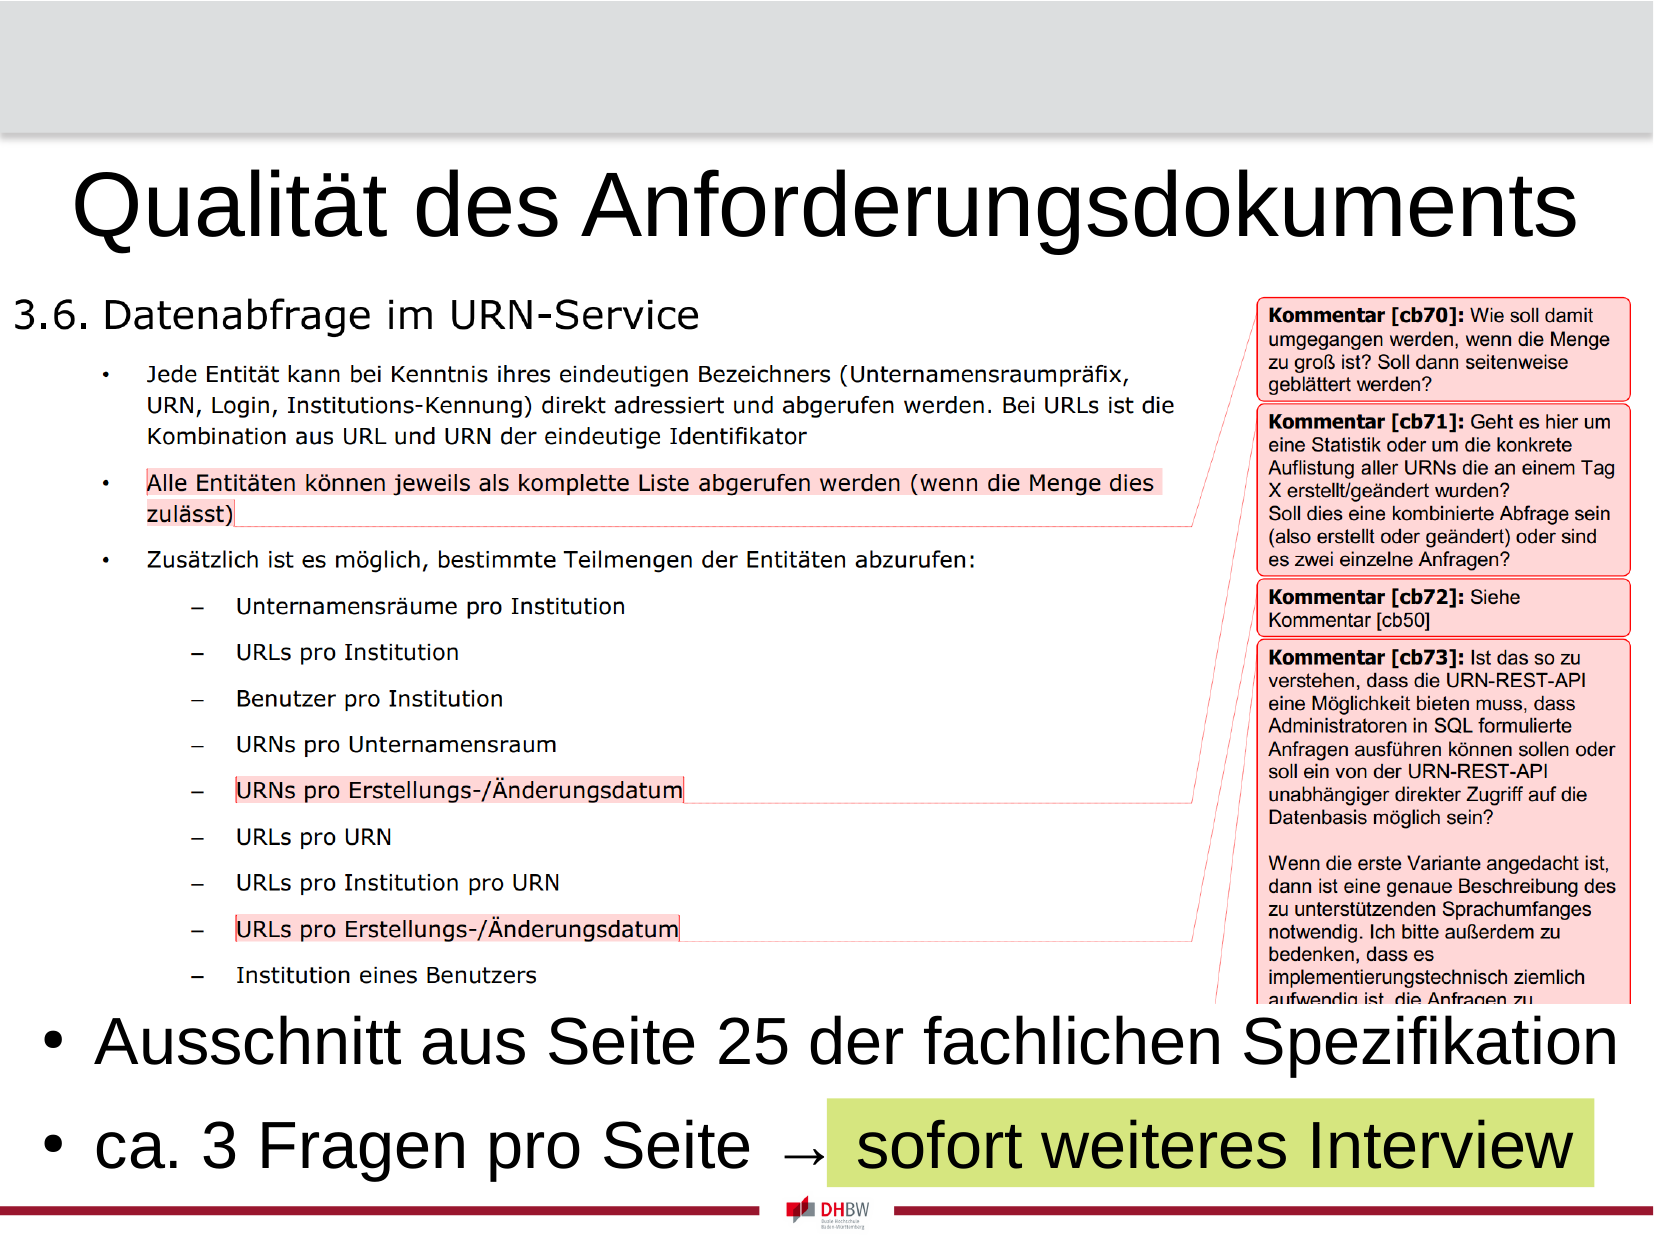

# Qualität des Anforderungsdokuments
Ausschnitt aus Seite 25 der fachlichen Spezifikation
ca. 3 Fragen pro Seite → sofort weiteres Interview